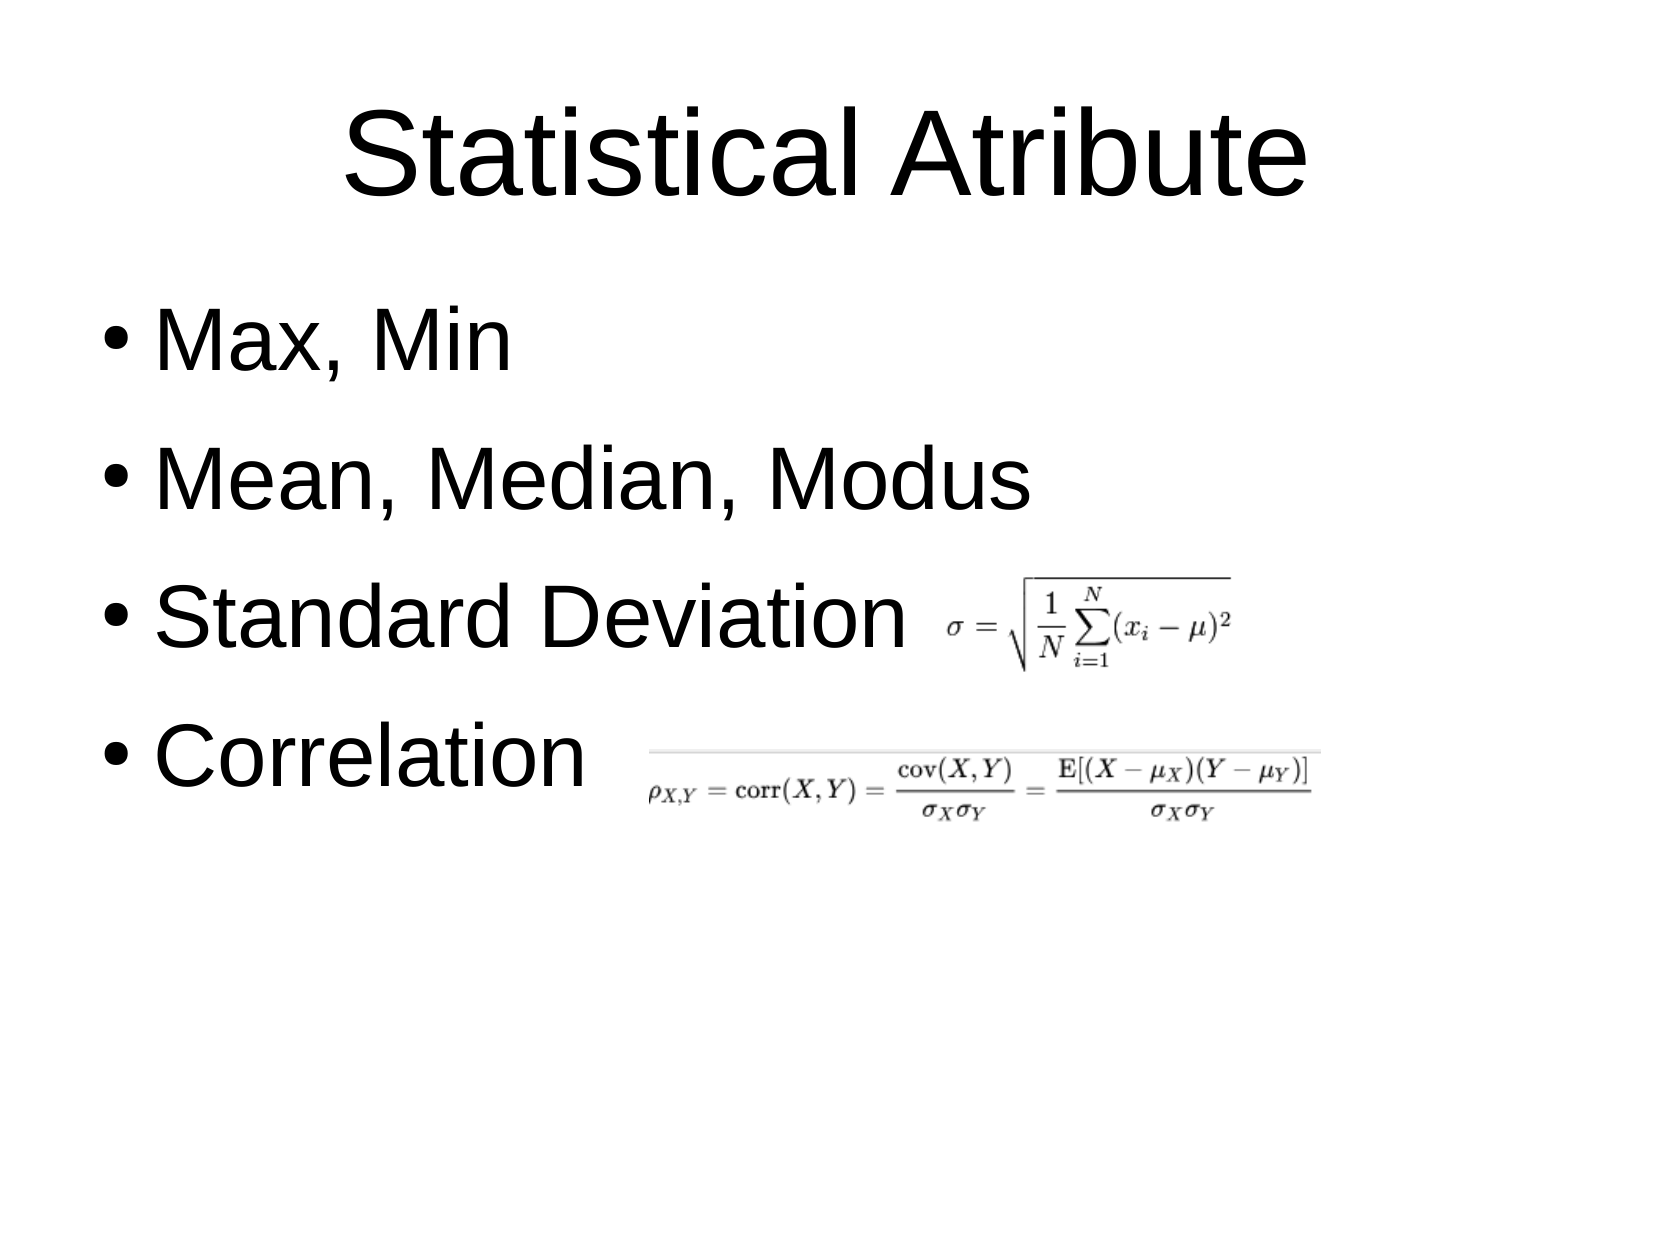

# Statistical Atribute
Max, Min
Mean, Median, Modus
Standard Deviation
Correlation